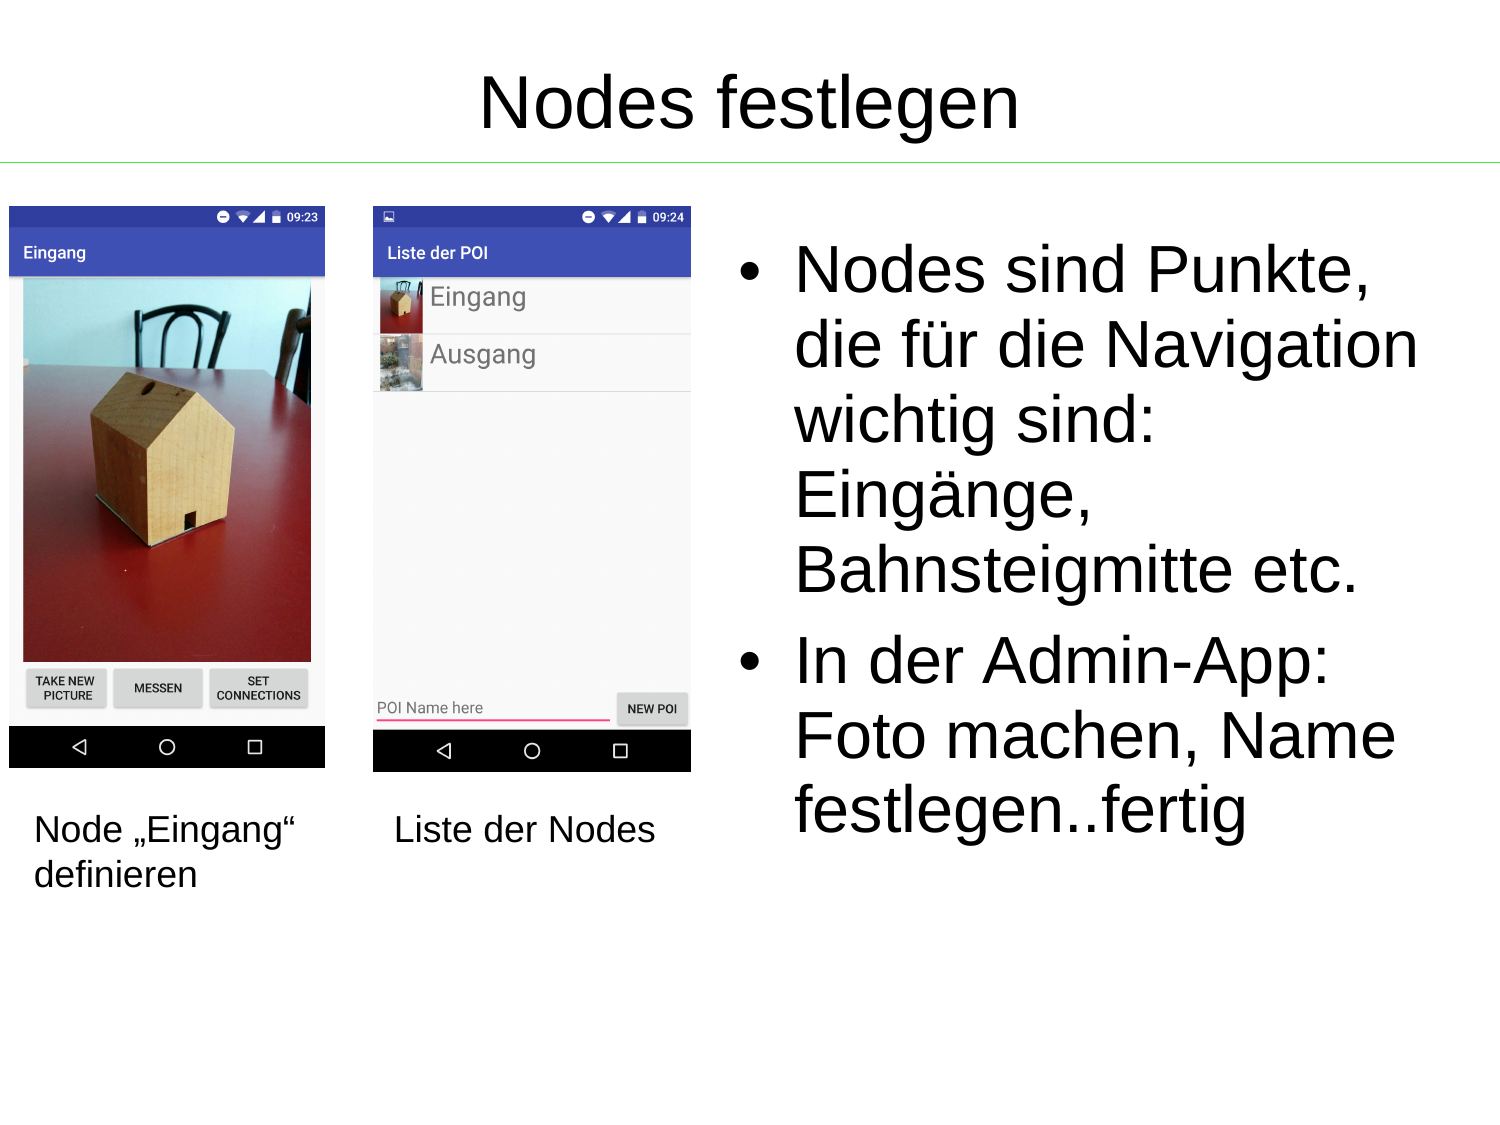

# Nodes festlegen
Nodes sind Punkte, die für die Navigation wichtig sind: Eingänge, Bahnsteigmitte etc.
In der Admin-App: Foto machen, Name festlegen..fertig
Node „Eingang“
definieren
Liste der Nodes